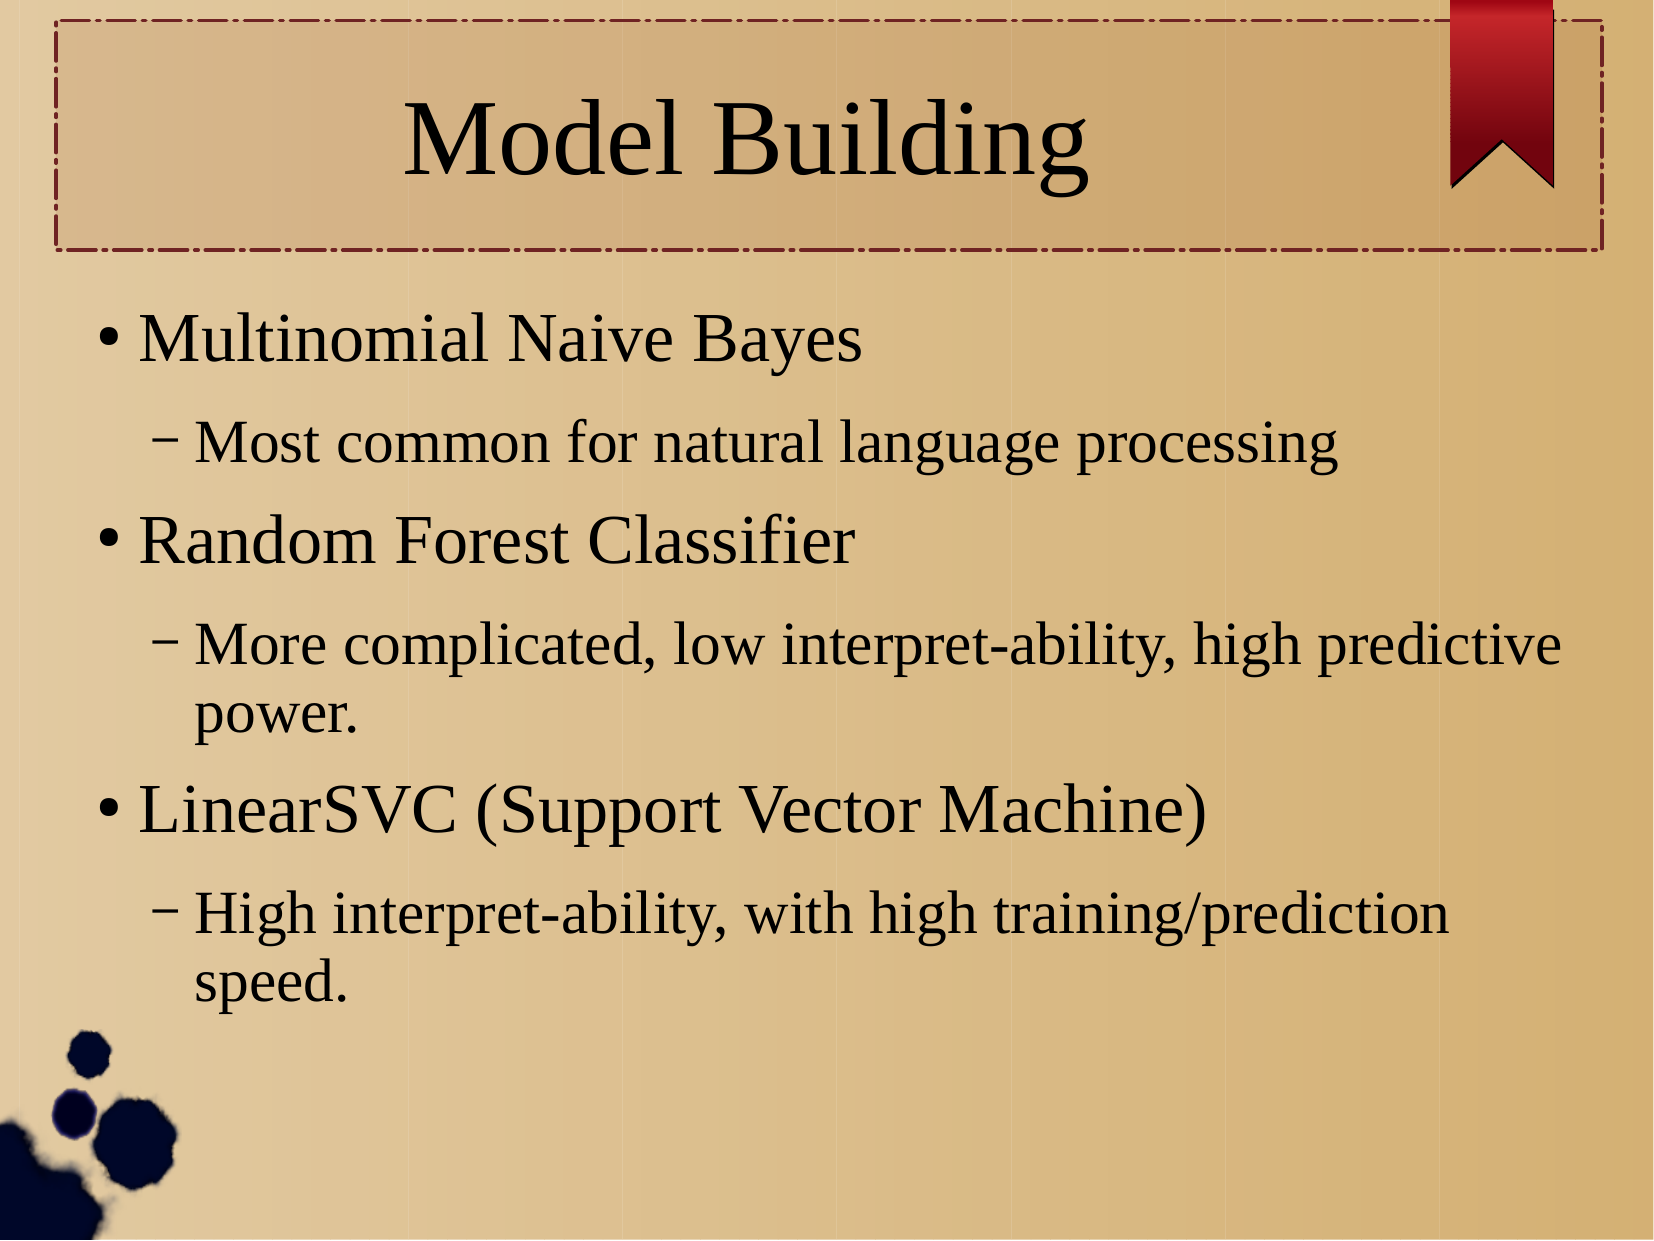

# Model Building
Multinomial Naive Bayes
Most common for natural language processing
Random Forest Classifier
More complicated, low interpret-ability, high predictive power.
LinearSVC (Support Vector Machine)
High interpret-ability, with high training/prediction speed.